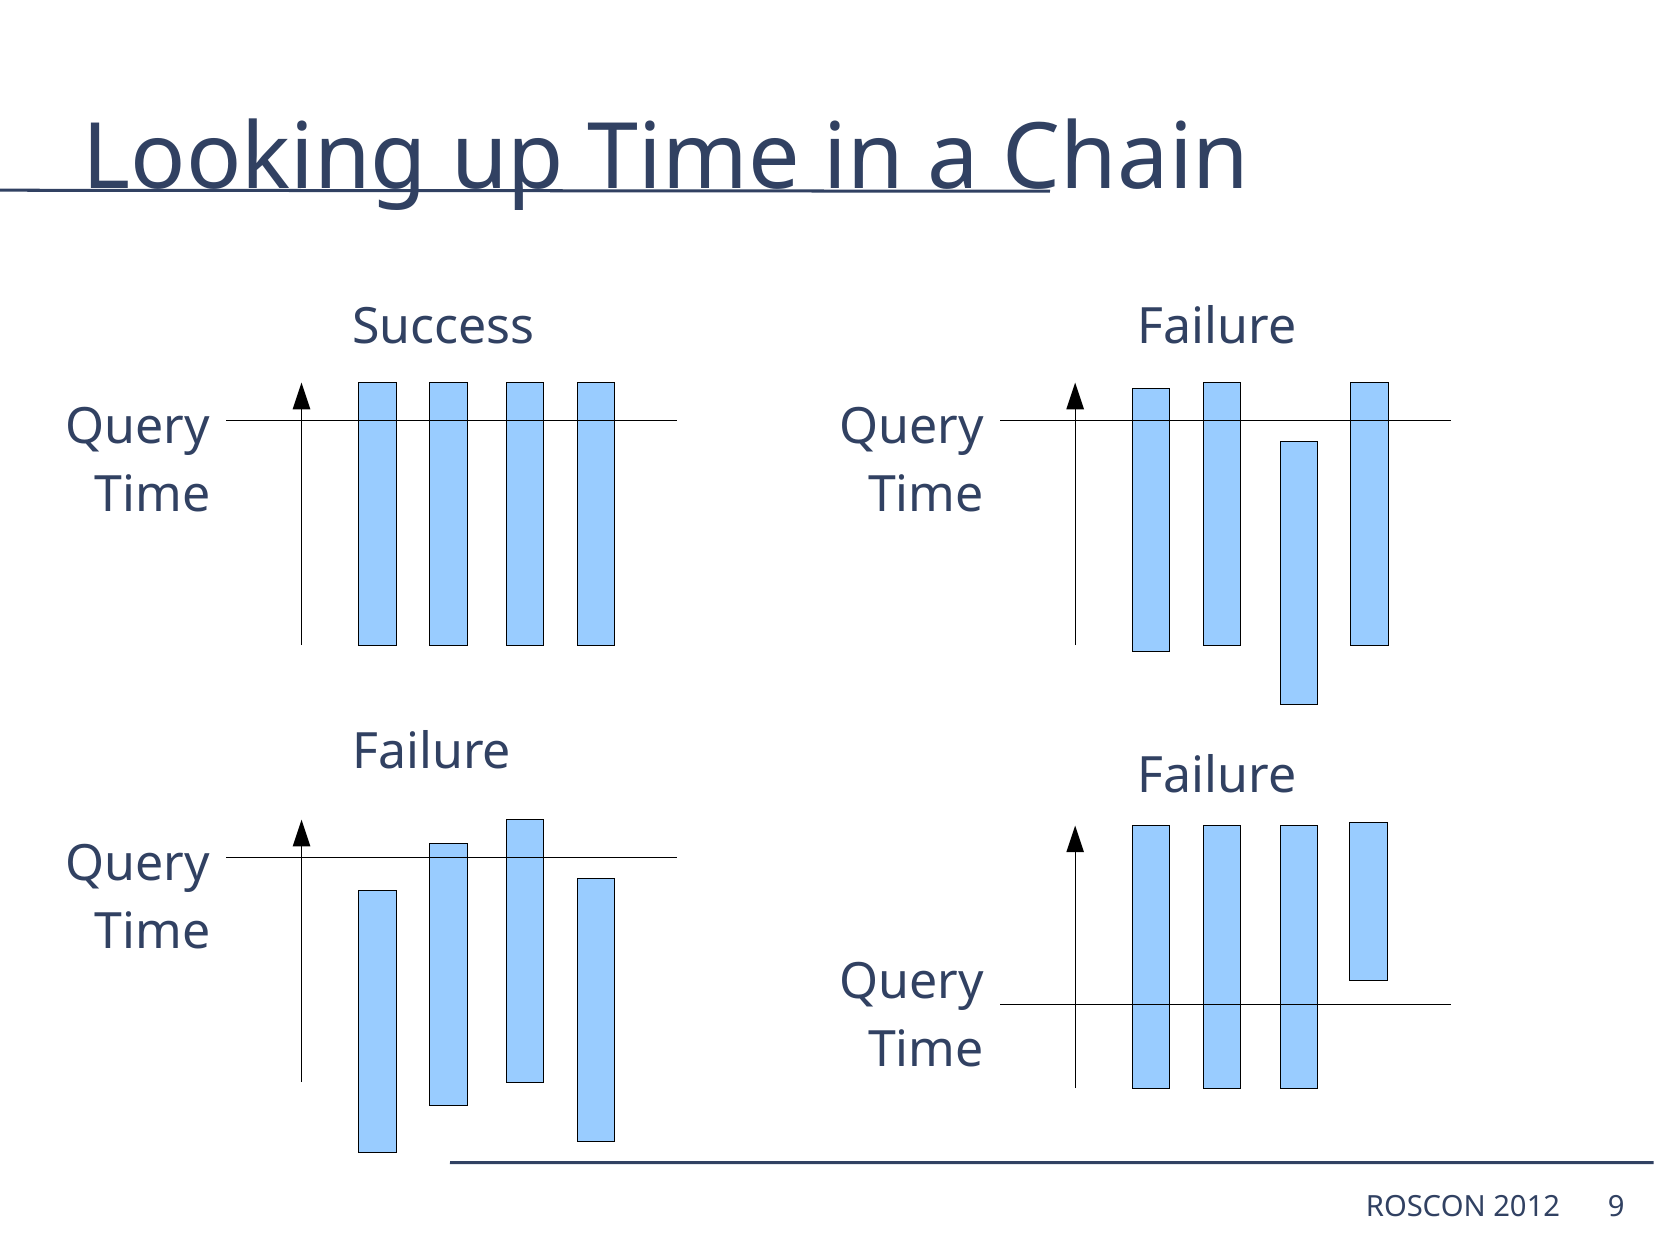

# Looking up Time in a Chain
Success
Failure
Query
Time
Query
Time
Failure
Failure
Query
Time
Query
Time